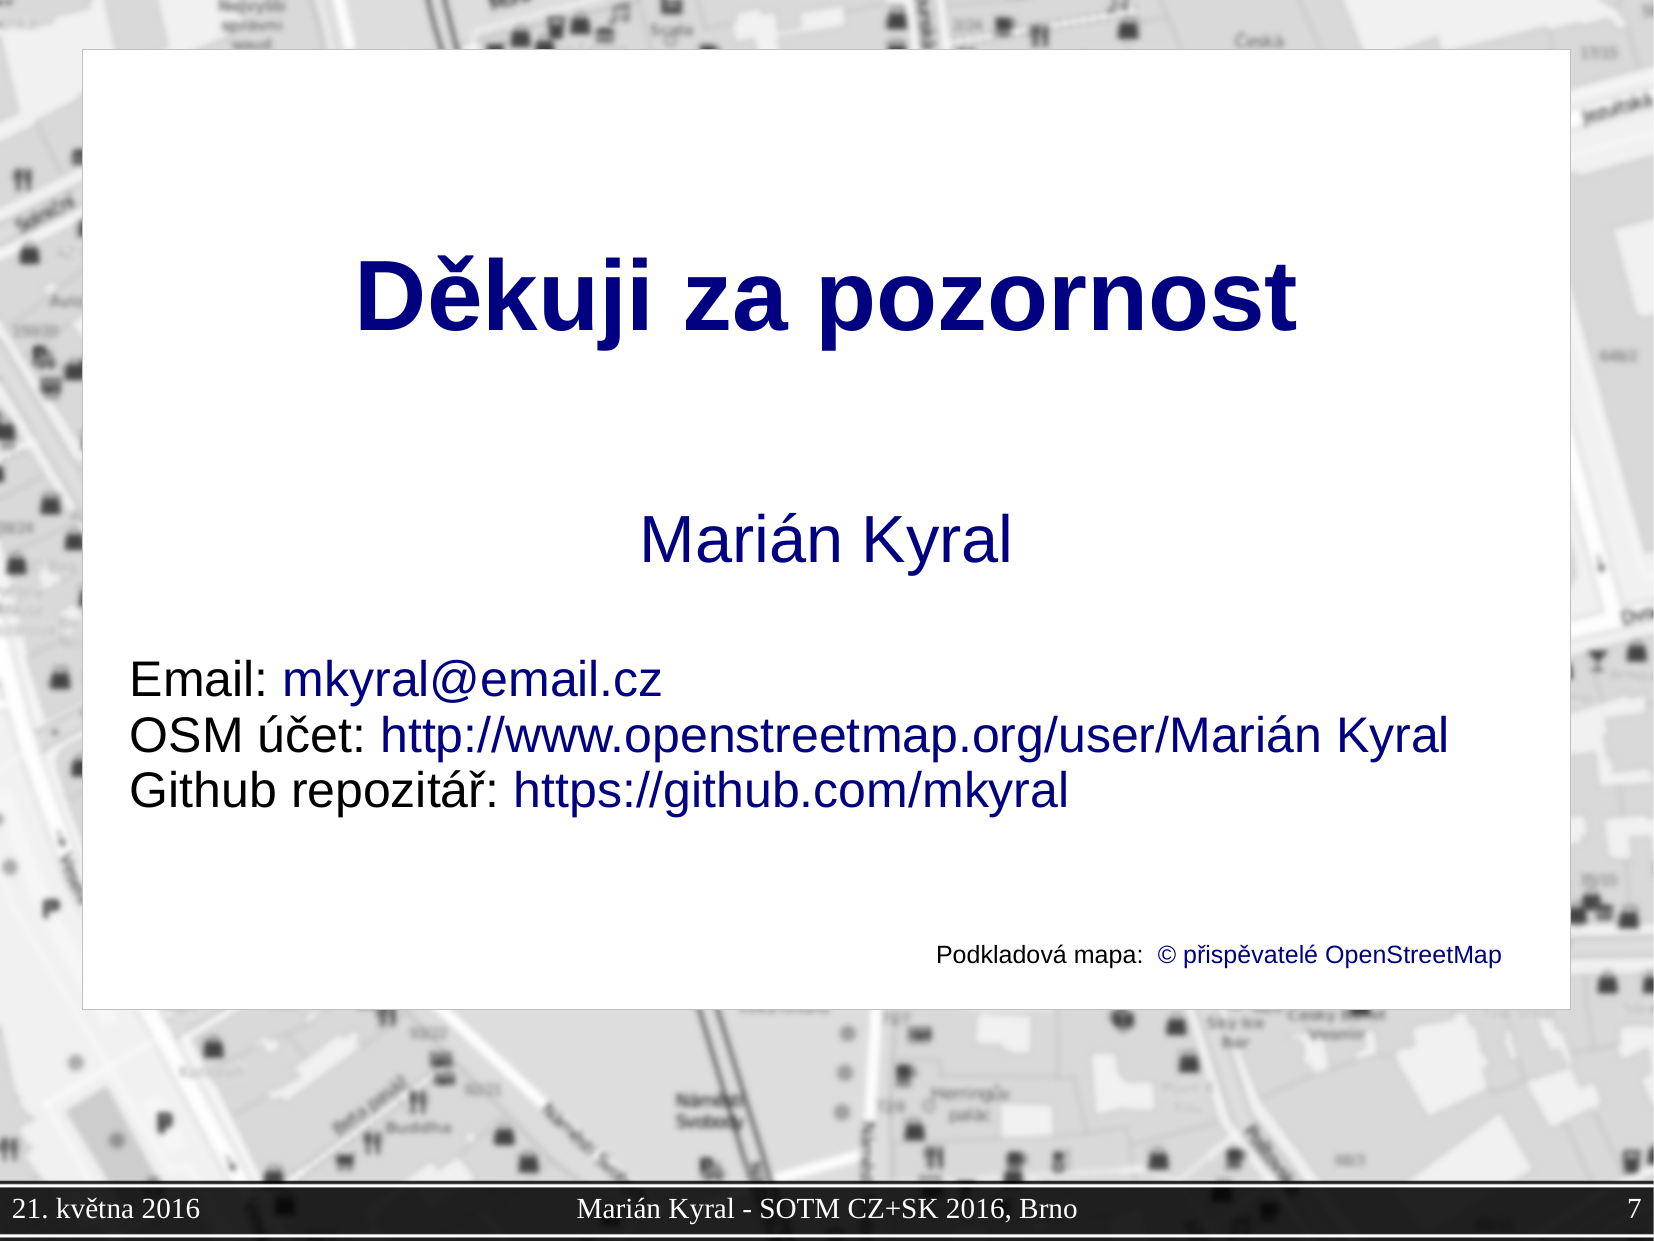

# Děkuji za pozornost
Marián Kyral
Email: mkyral@email.cz
OSM účet: http://www.openstreetmap.org/user/Marián Kyral
Github repozitář: https://github.com/mkyral
Podkladová mapa: © přispěvatelé OpenStreetMap
21. května 2016
Marián Kyral - SOTM CZ+SK 2016, Brno
7